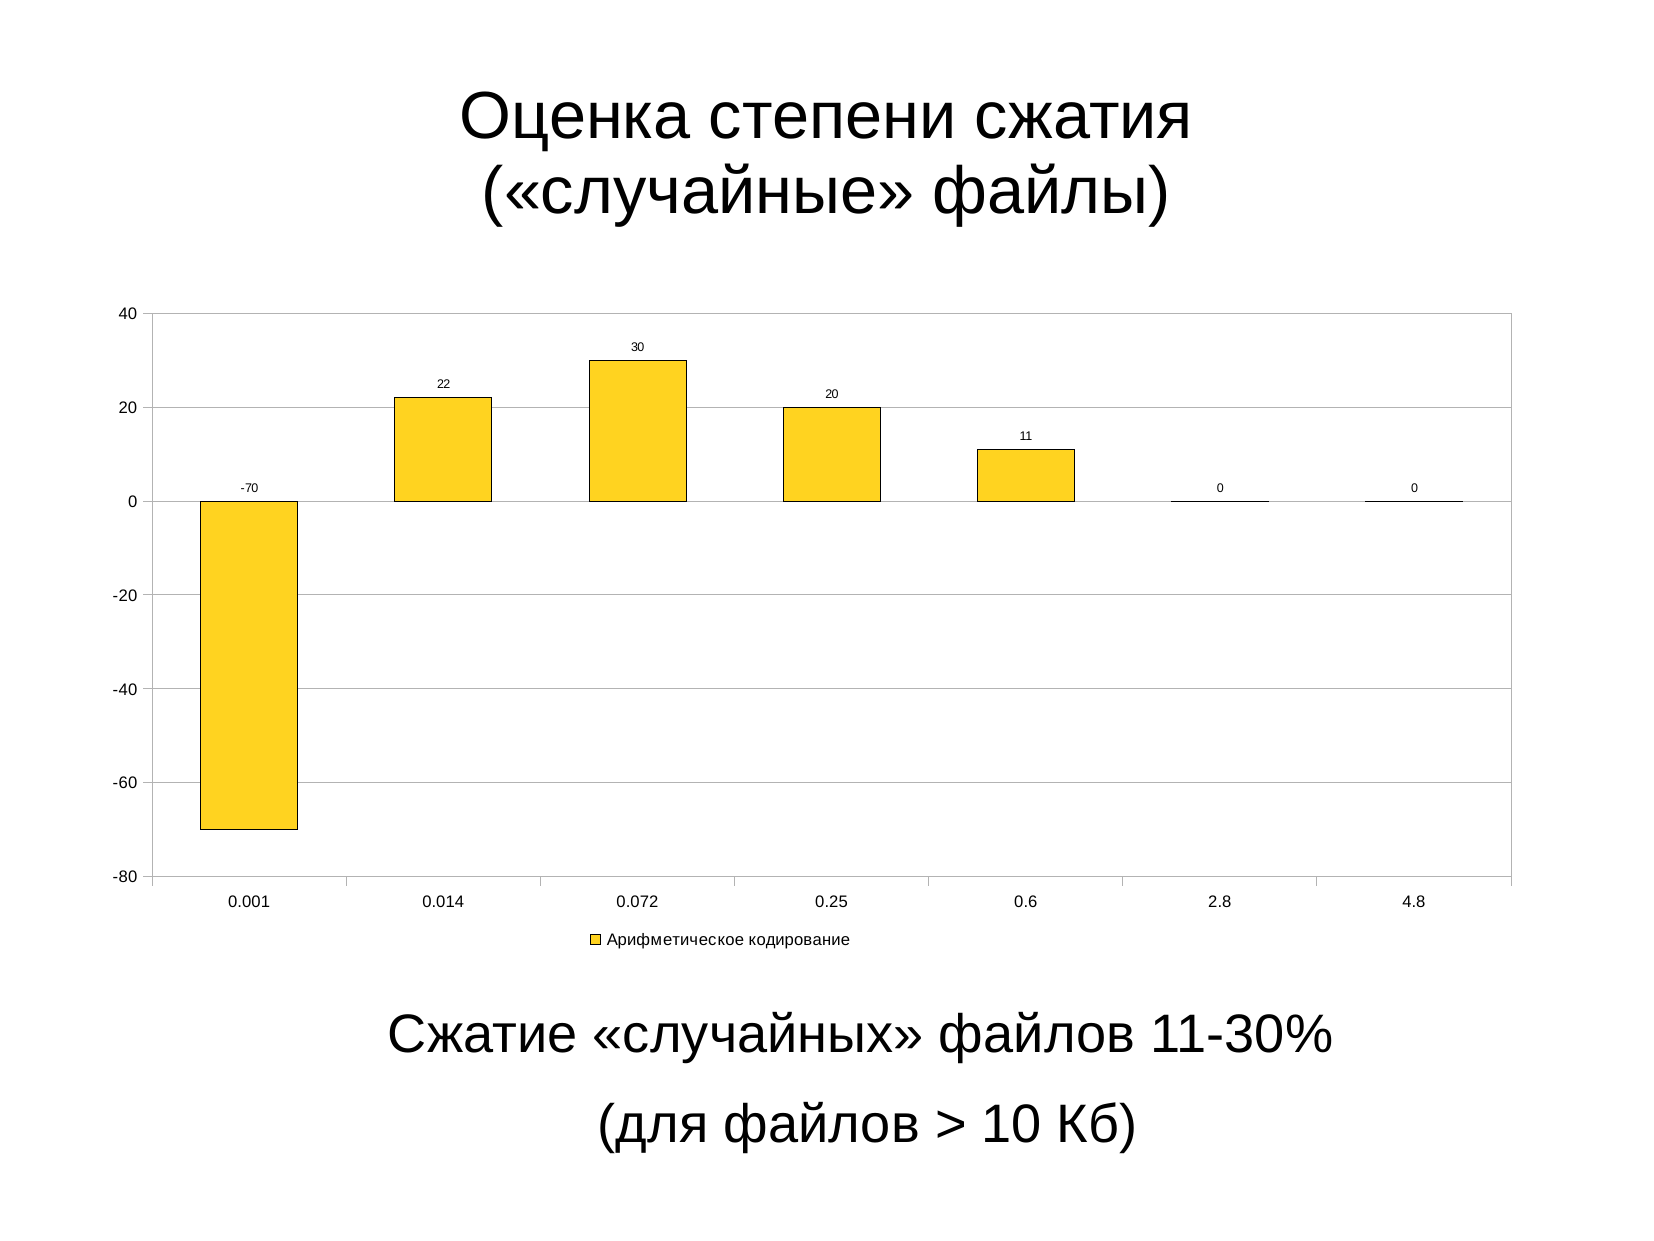

# Оценка степени сжатия («случайные» файлы)
### Chart
| Category | Арифметическое кодирование |
|---|---|
| 0.001 | -70.0 |
| 0.014 | 22.0 |
| 0.072 | 30.0 |
| 0.25 | 20.0 |
| 0.6 | 11.0 |
| 2.8 | 0.0 |
| 4.8 | 0.0 |Сжатие «случайных» файлов 11-30%
(для файлов > 10 Кб)